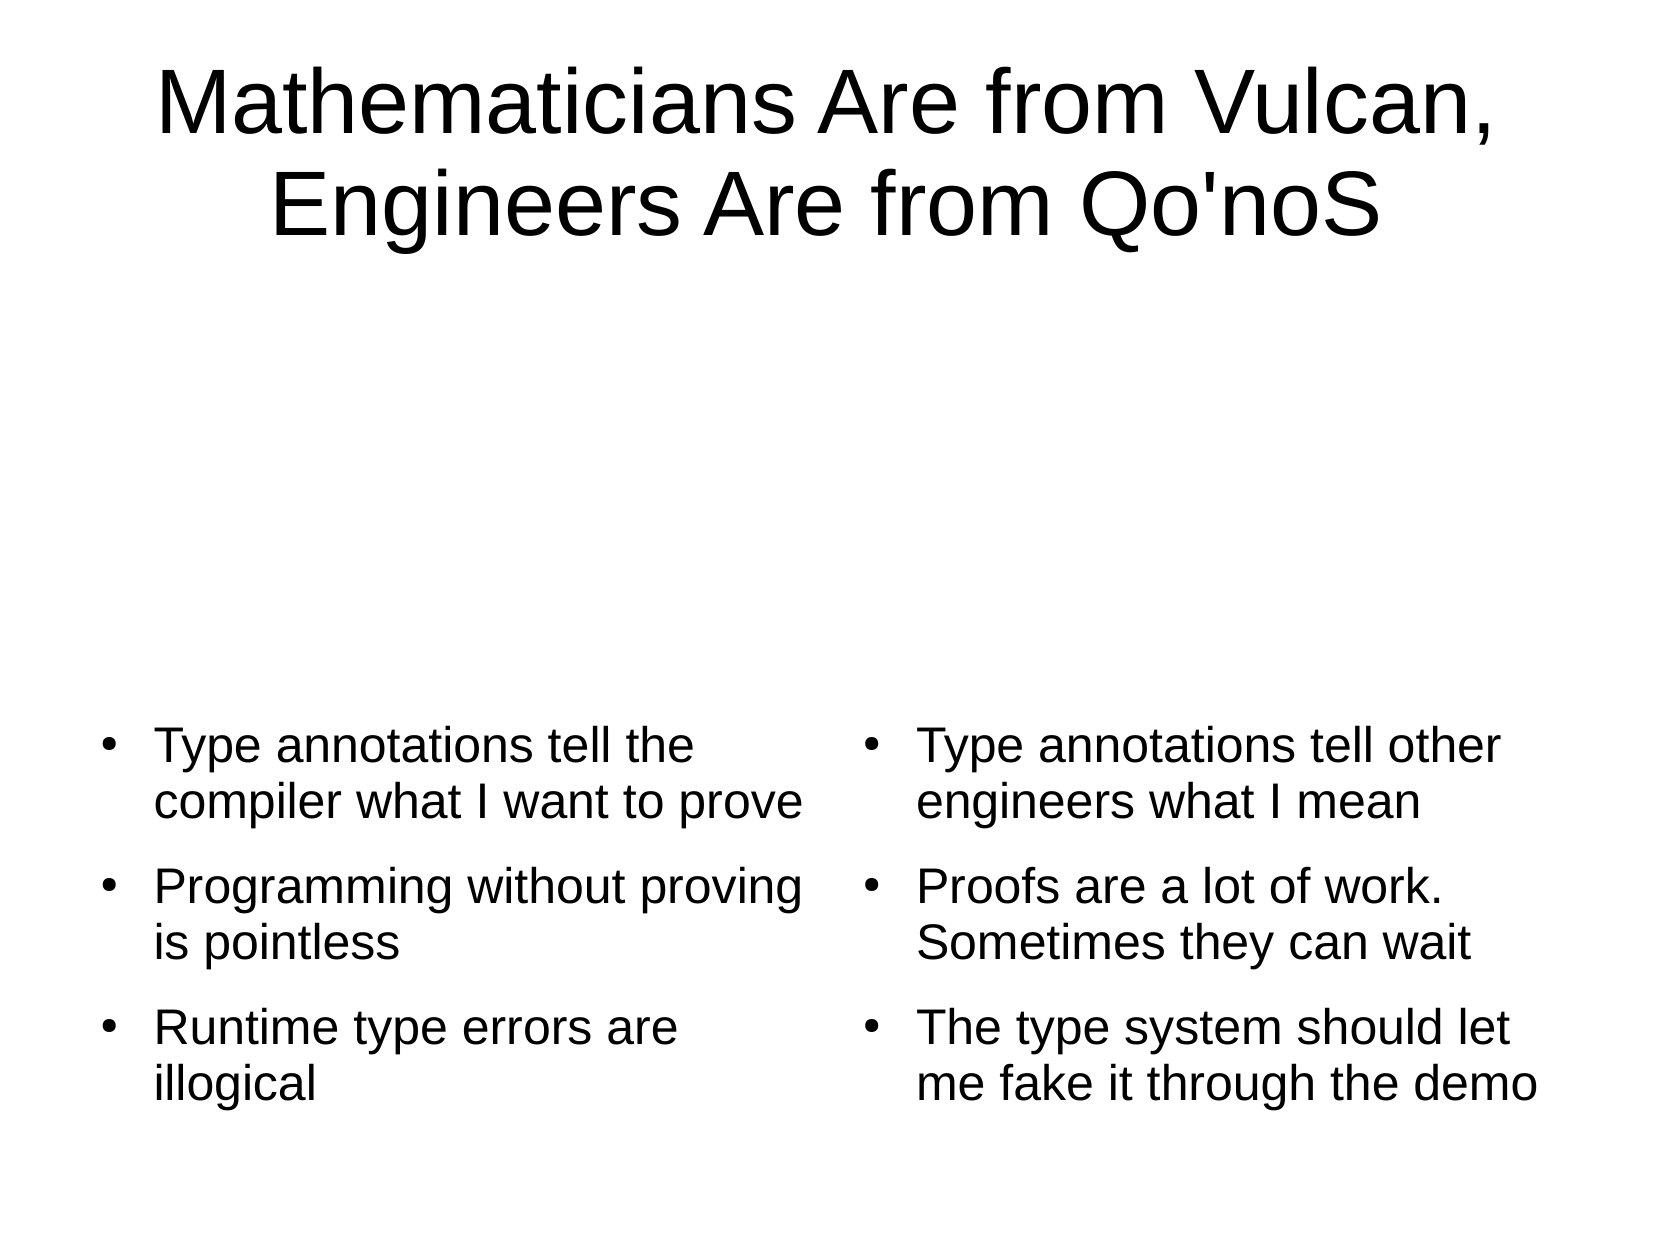

# Mathematicians Are from Vulcan, Engineers Are from Qo'noS
Type annotations tell the compiler what I want to prove
Programming without proving is pointless
Runtime type errors are illogical
Type annotations tell other engineers what I mean
Proofs are a lot of work. Sometimes they can wait
The type system should let me fake it through the demo